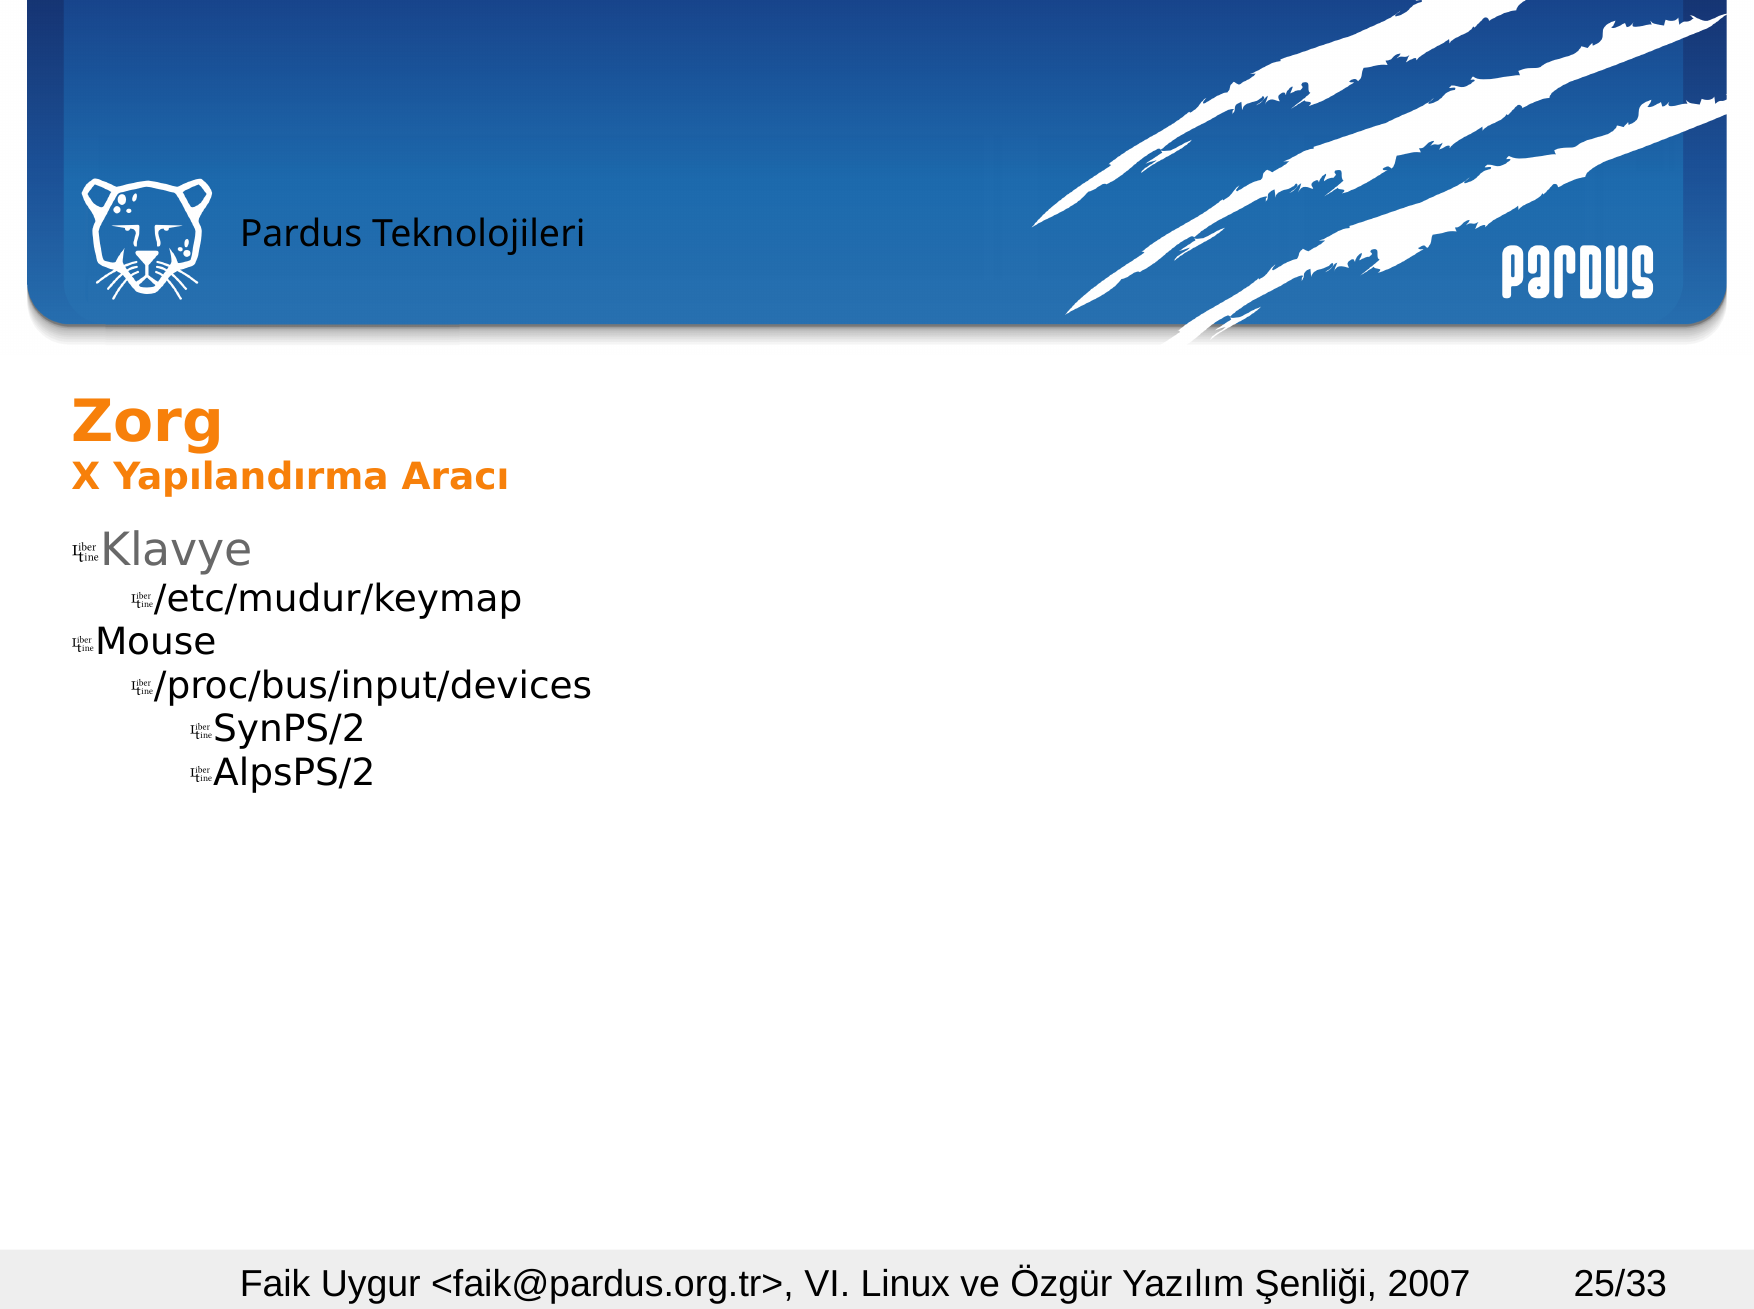

Zorg
X Yapılandırma Aracı
Klavye
/etc/mudur/keymap
Mouse
/proc/bus/input/devices
SynPS/2
AlpsPS/2